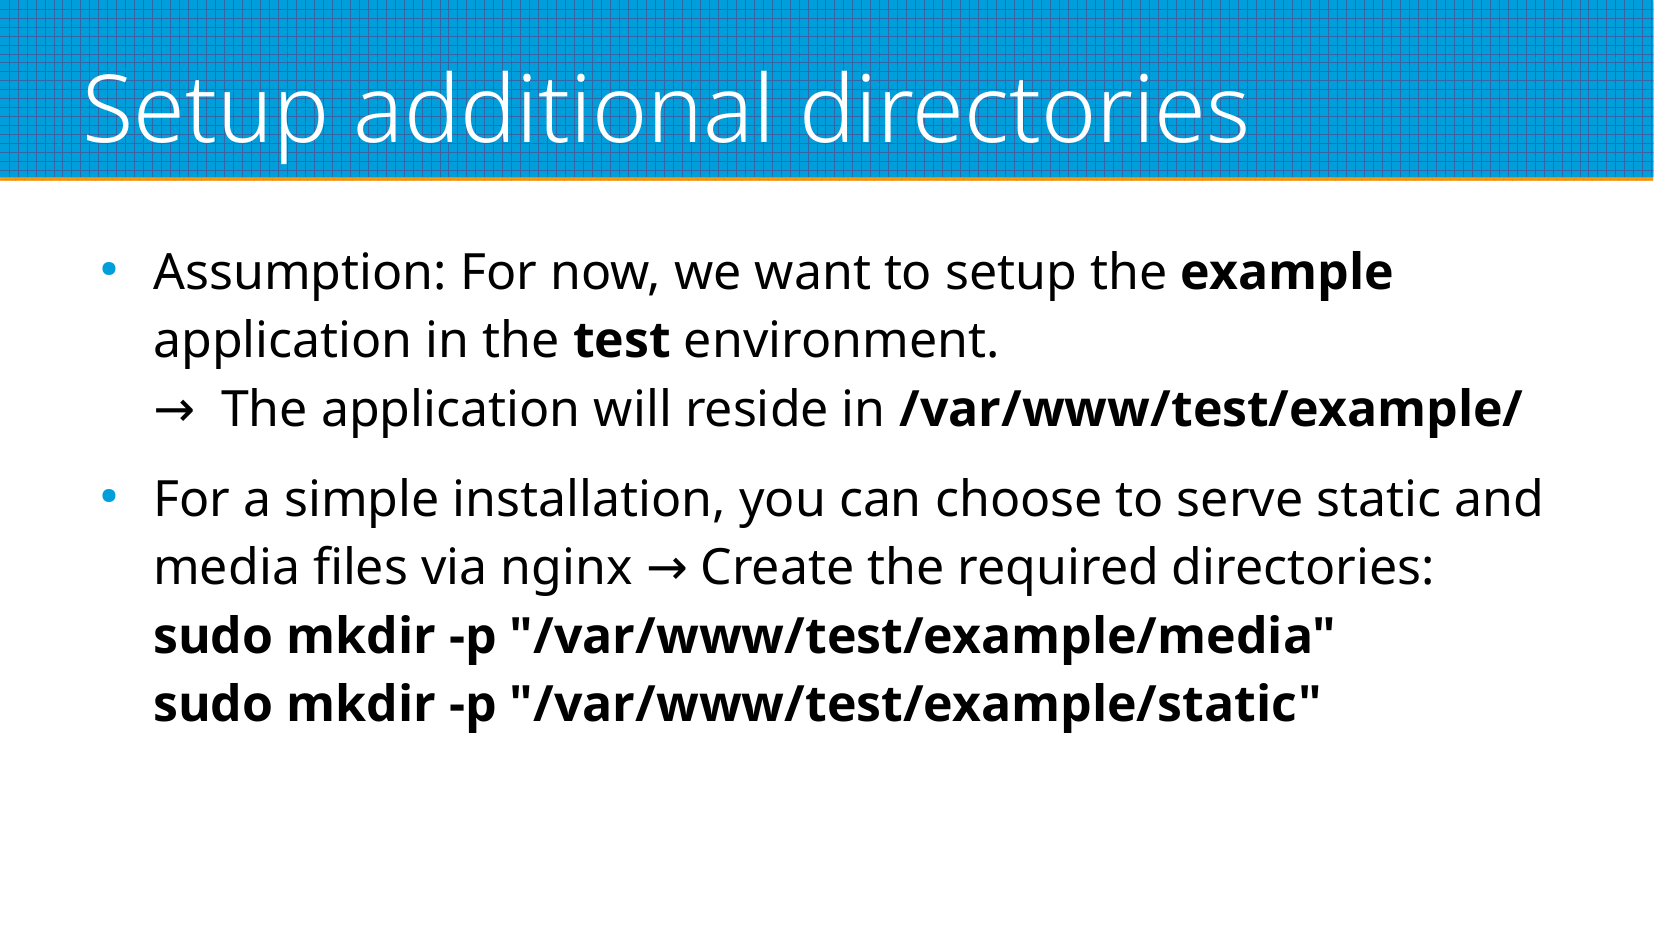

# Setup additional directories
Assumption: For now, we want to setup the example application in the test environment.
→ The application will reside in /var/www/test/example/
For a simple installation, you can choose to serve static and media files via nginx → Create the required directories:
sudo mkdir -p "/var/www/test/example/media"
sudo mkdir -p "/var/www/test/example/static"